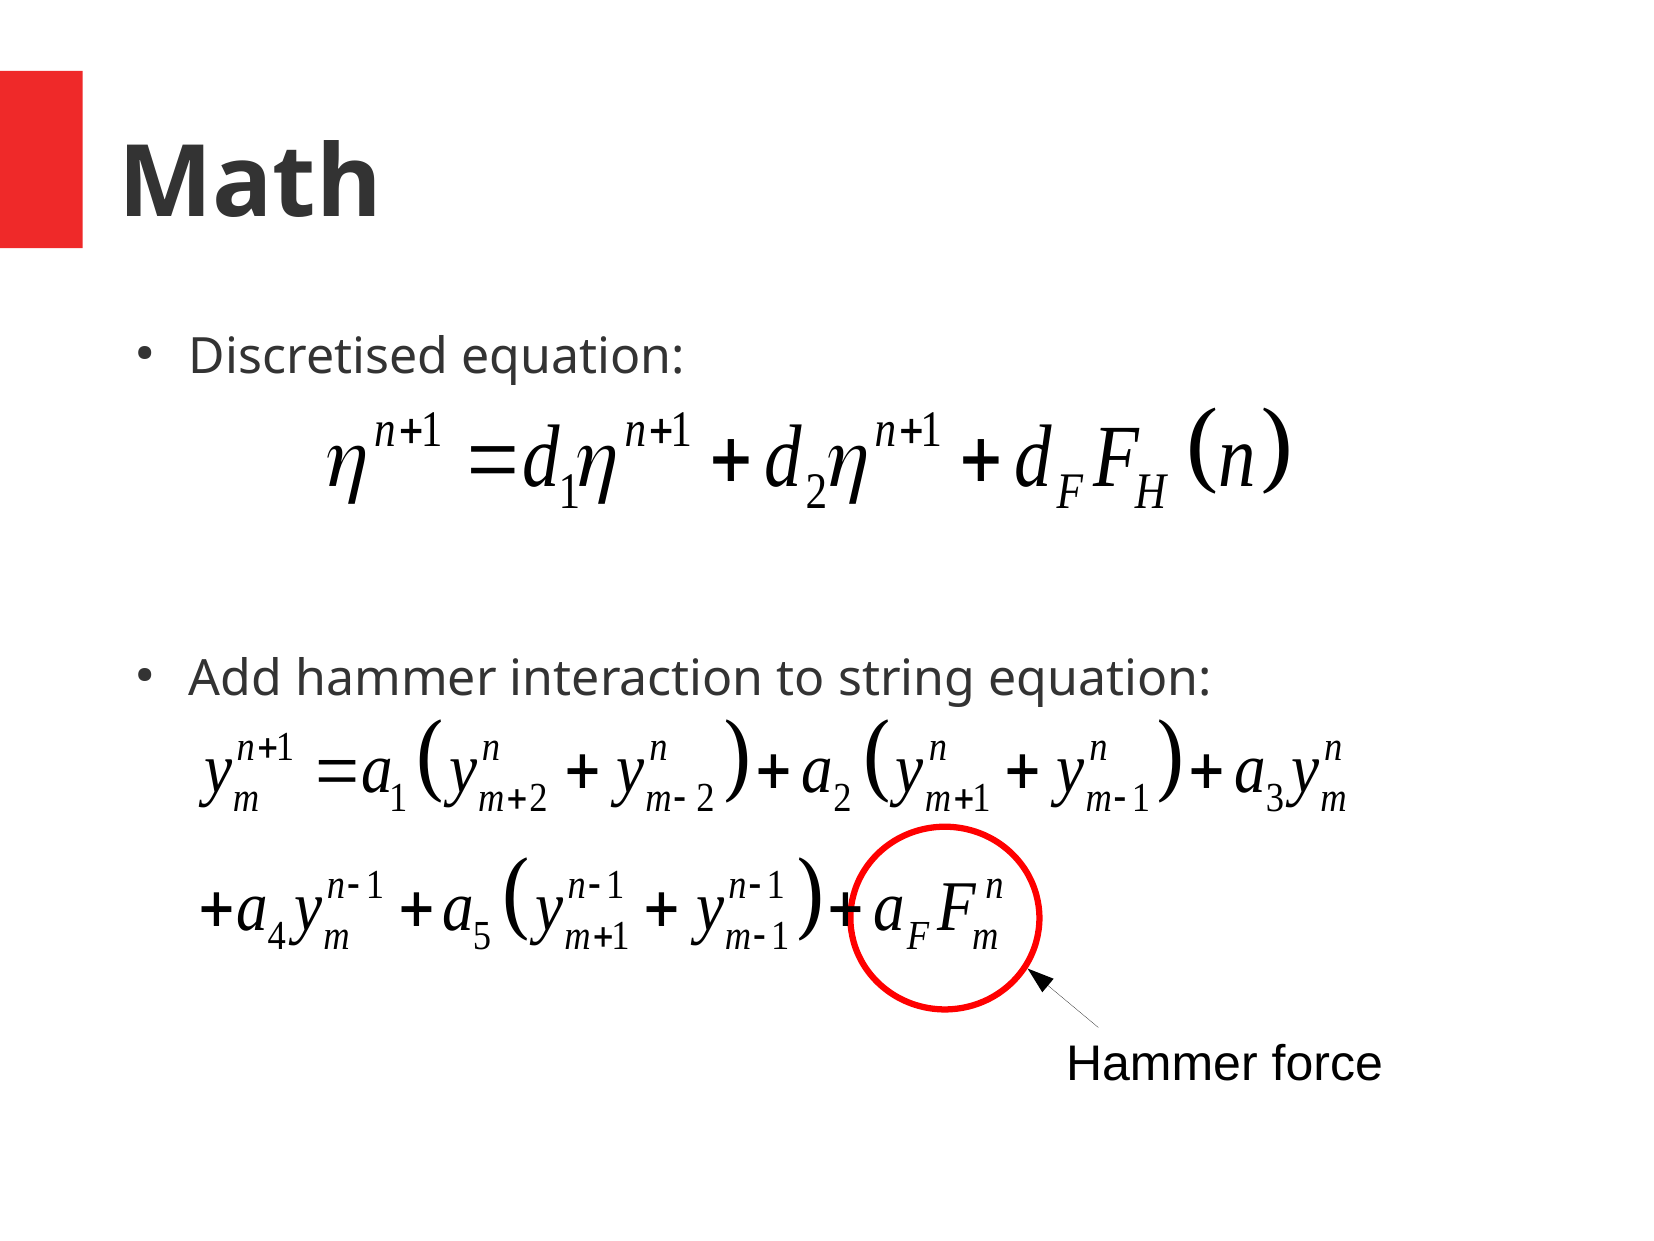

# Math
Discretised equation:
Add hammer interaction to string equation:
Hammer force